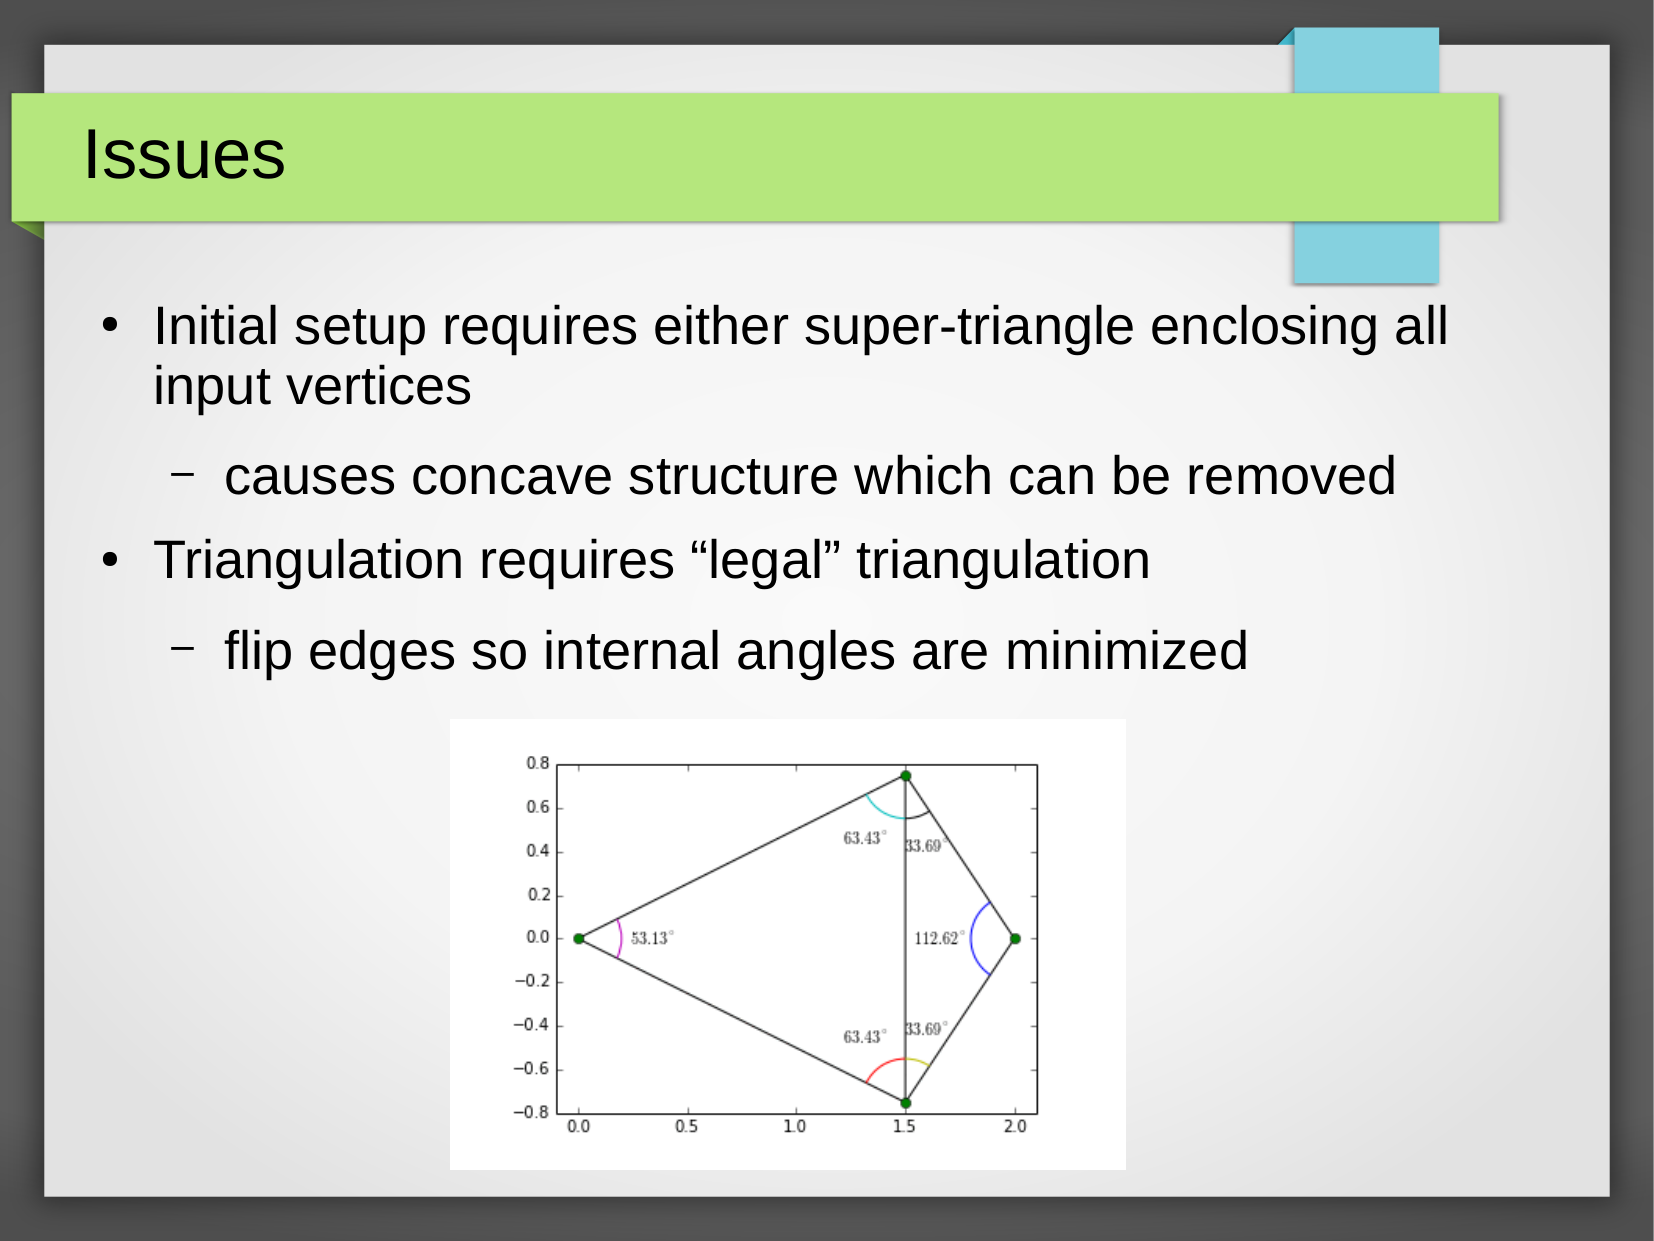

# Issues
Initial setup requires either super-triangle enclosing all input vertices
causes concave structure which can be removed
Triangulation requires “legal” triangulation
flip edges so internal angles are minimized